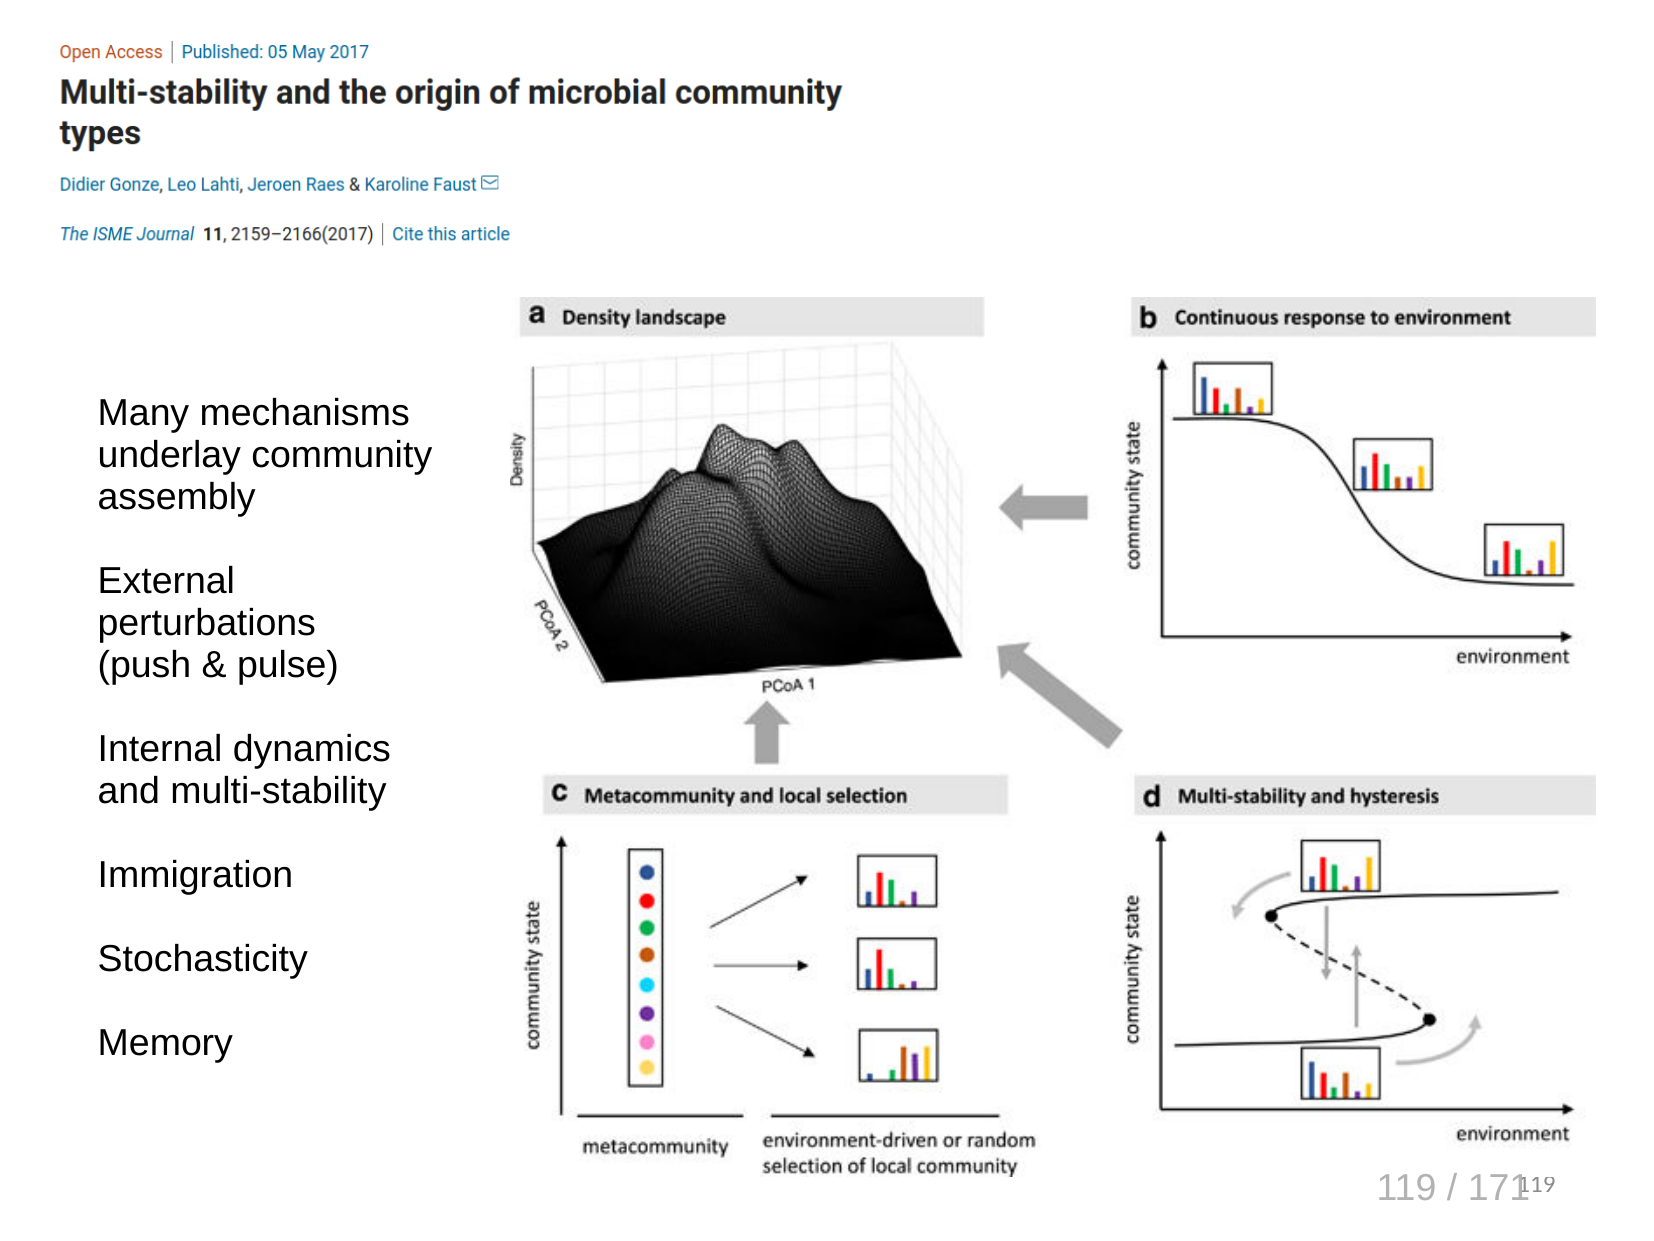

Many mechanisms underlay community assembly
External perturbations
(push & pulse)
Internal dynamics and multi-stability
Immigration
Stochasticity
Memory
119